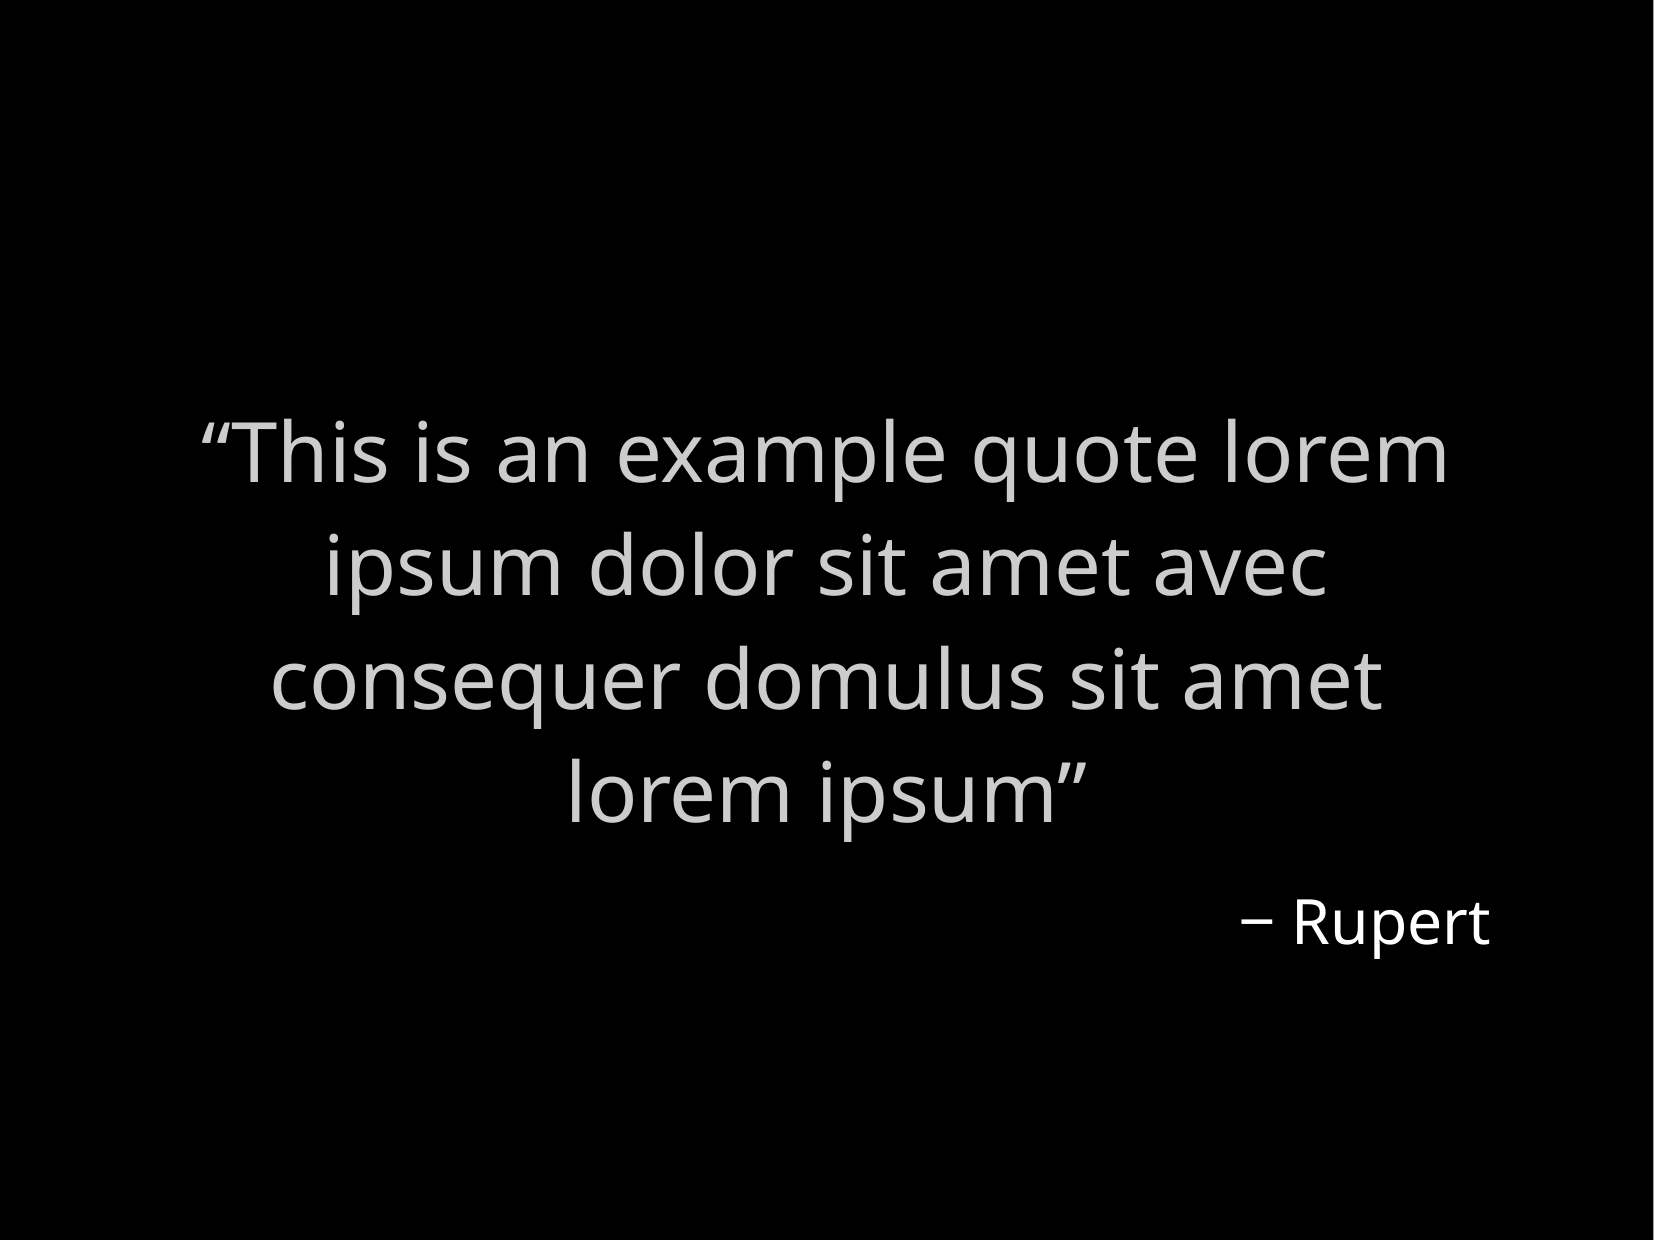

“This is an example quote lorem ipsum dolor sit amet avec consequer domulus sit amet lorem ipsum”
‒ Rupert